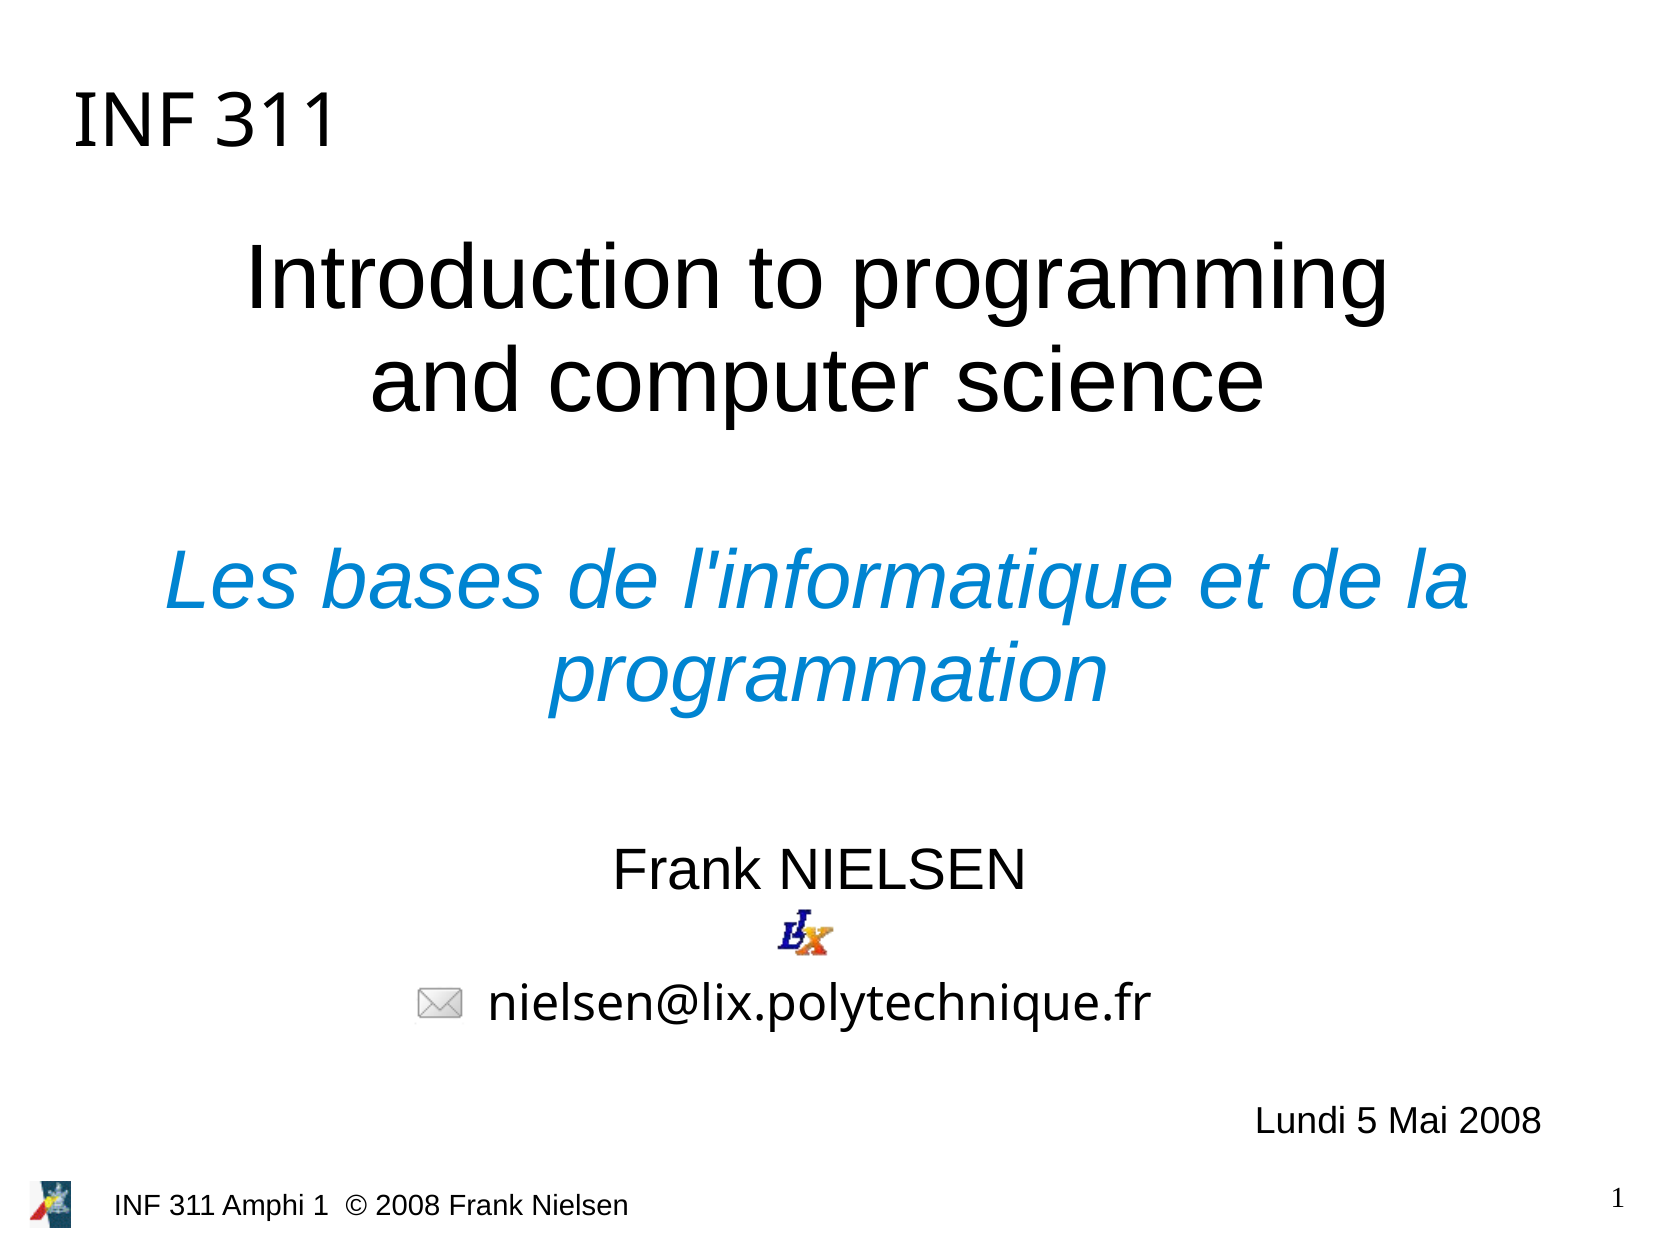

INF 311
Introduction to programming
and computer science
Les bases de l'informatique et de la
 programmation
Frank NIELSEN
nielsen@lix.polytechnique.fr
Lundi 5 Mai 2008
1